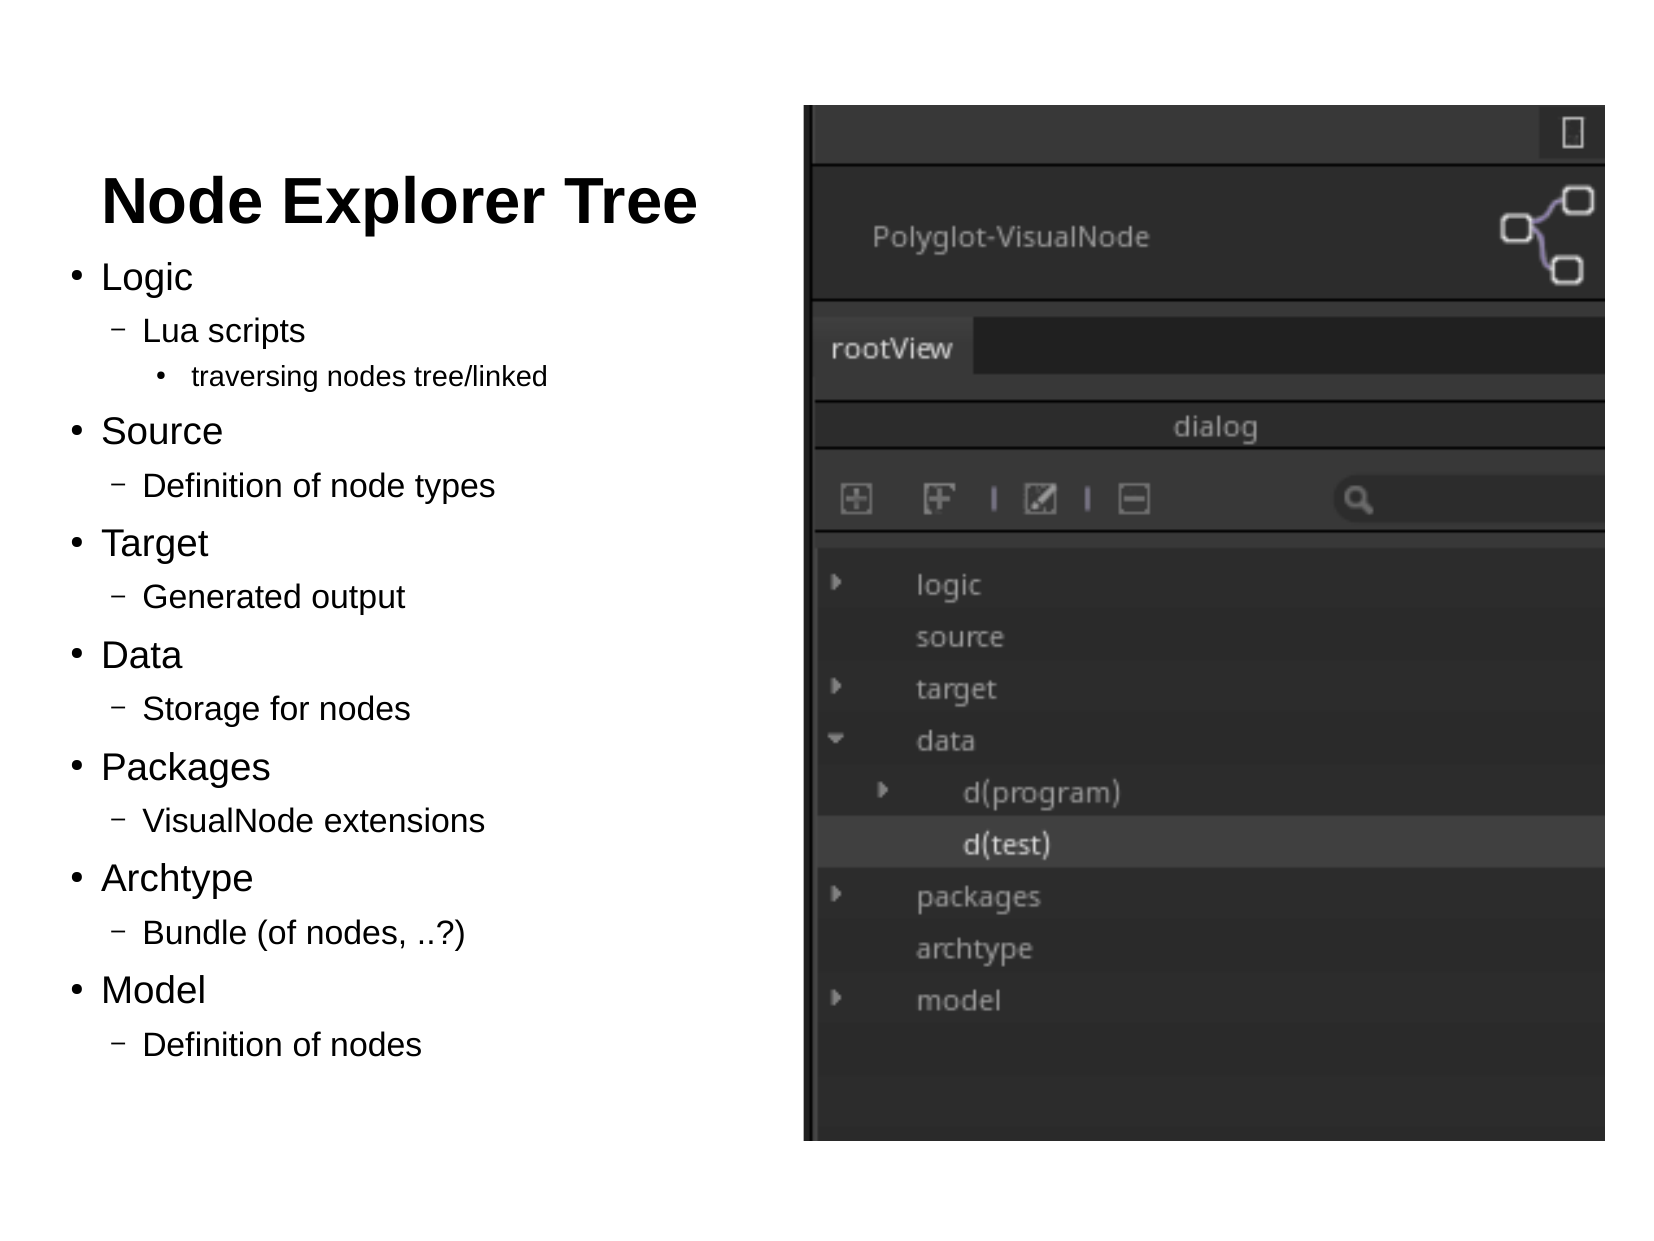

# Node Explorer Tree
Logic
Lua scripts
 traversing nodes tree/linked
Source
Definition of node types
Target
Generated output
Data
Storage for nodes
Packages
VisualNode extensions
Archtype
Bundle (of nodes, ..?)
Model
Definition of nodes